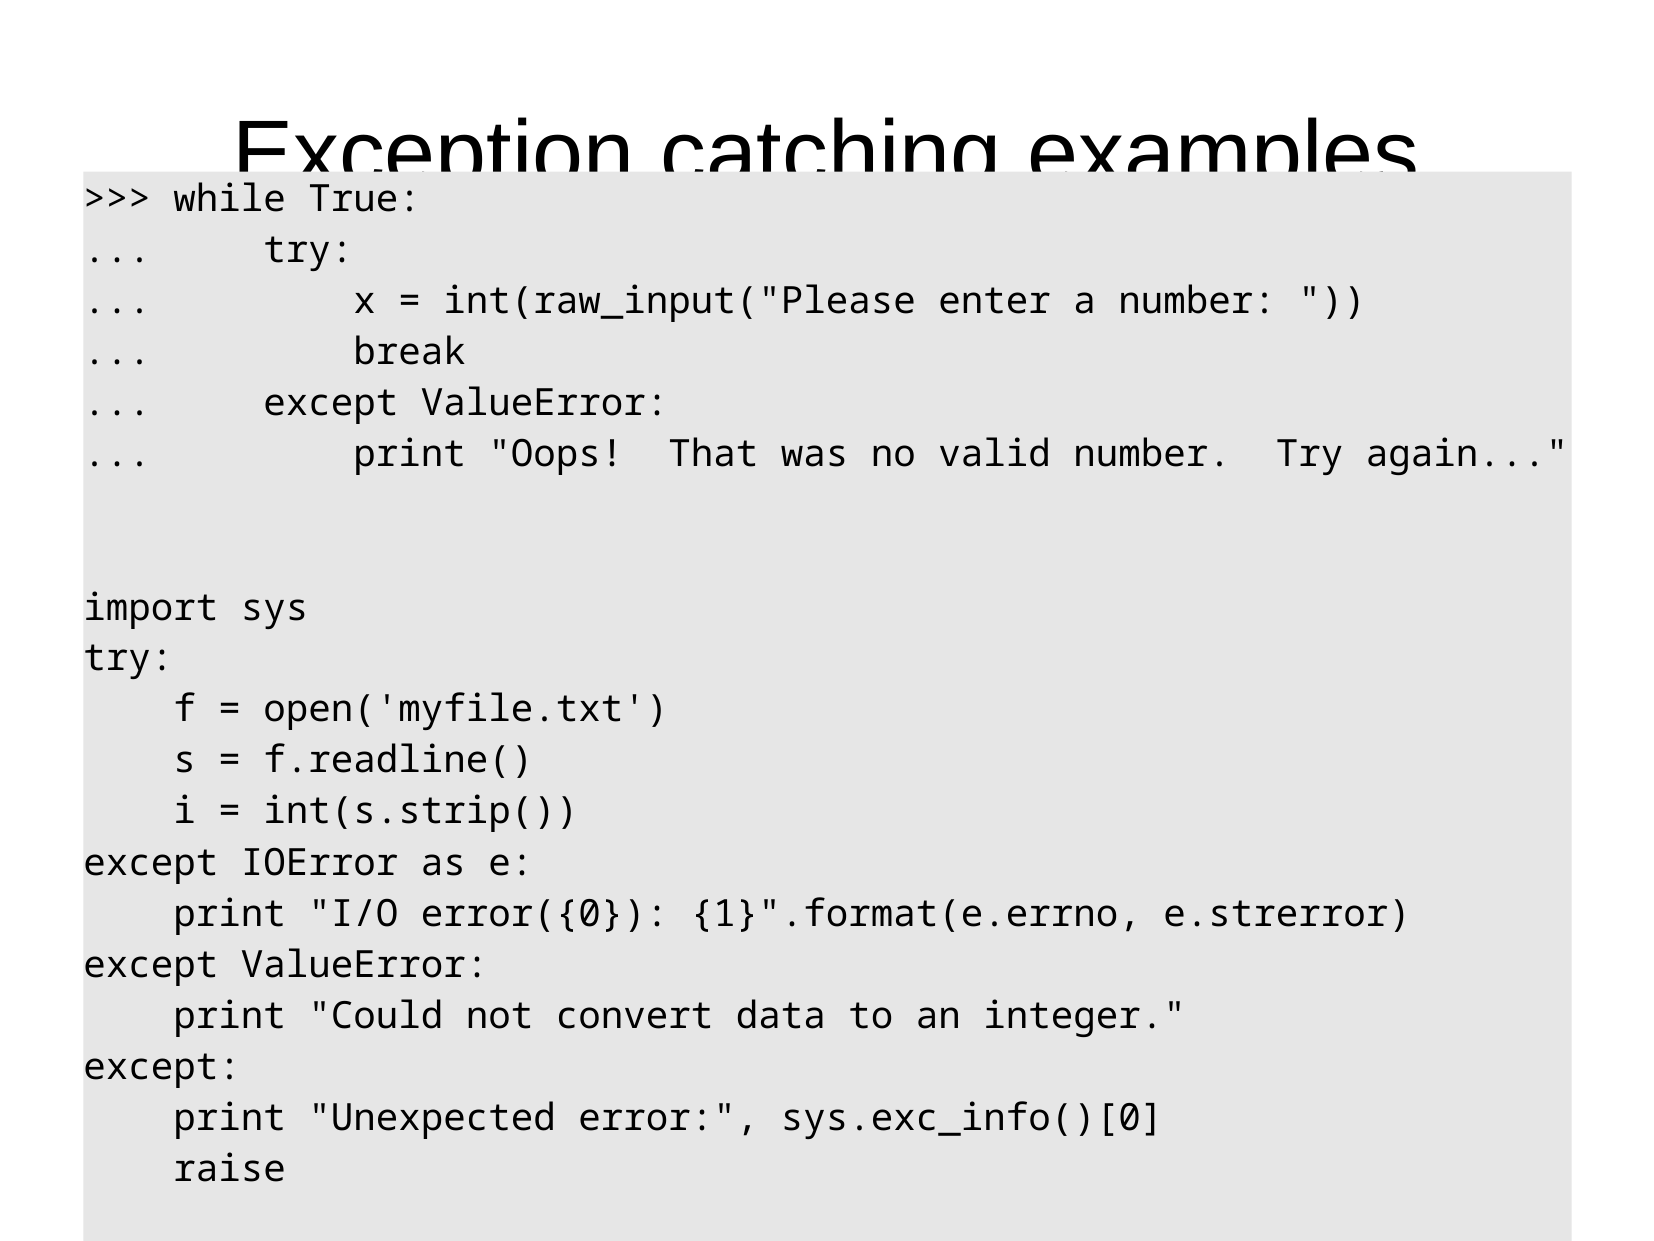

# Exception catching examples
>>> while True:
... try:
... x = int(raw_input("Please enter a number: "))
... break
... except ValueError:
... print "Oops! That was no valid number. Try again..."
import sys
try:
 f = open('myfile.txt')
 s = f.readline()
 i = int(s.strip())
except IOError as e:
 print "I/O error({0}): {1}".format(e.errno, e.strerror)
except ValueError:
 print "Could not convert data to an integer."
except:
 print "Unexpected error:", sys.exc_info()[0]
 raise
Code examples from https://docs.python.org/3/tutorial/